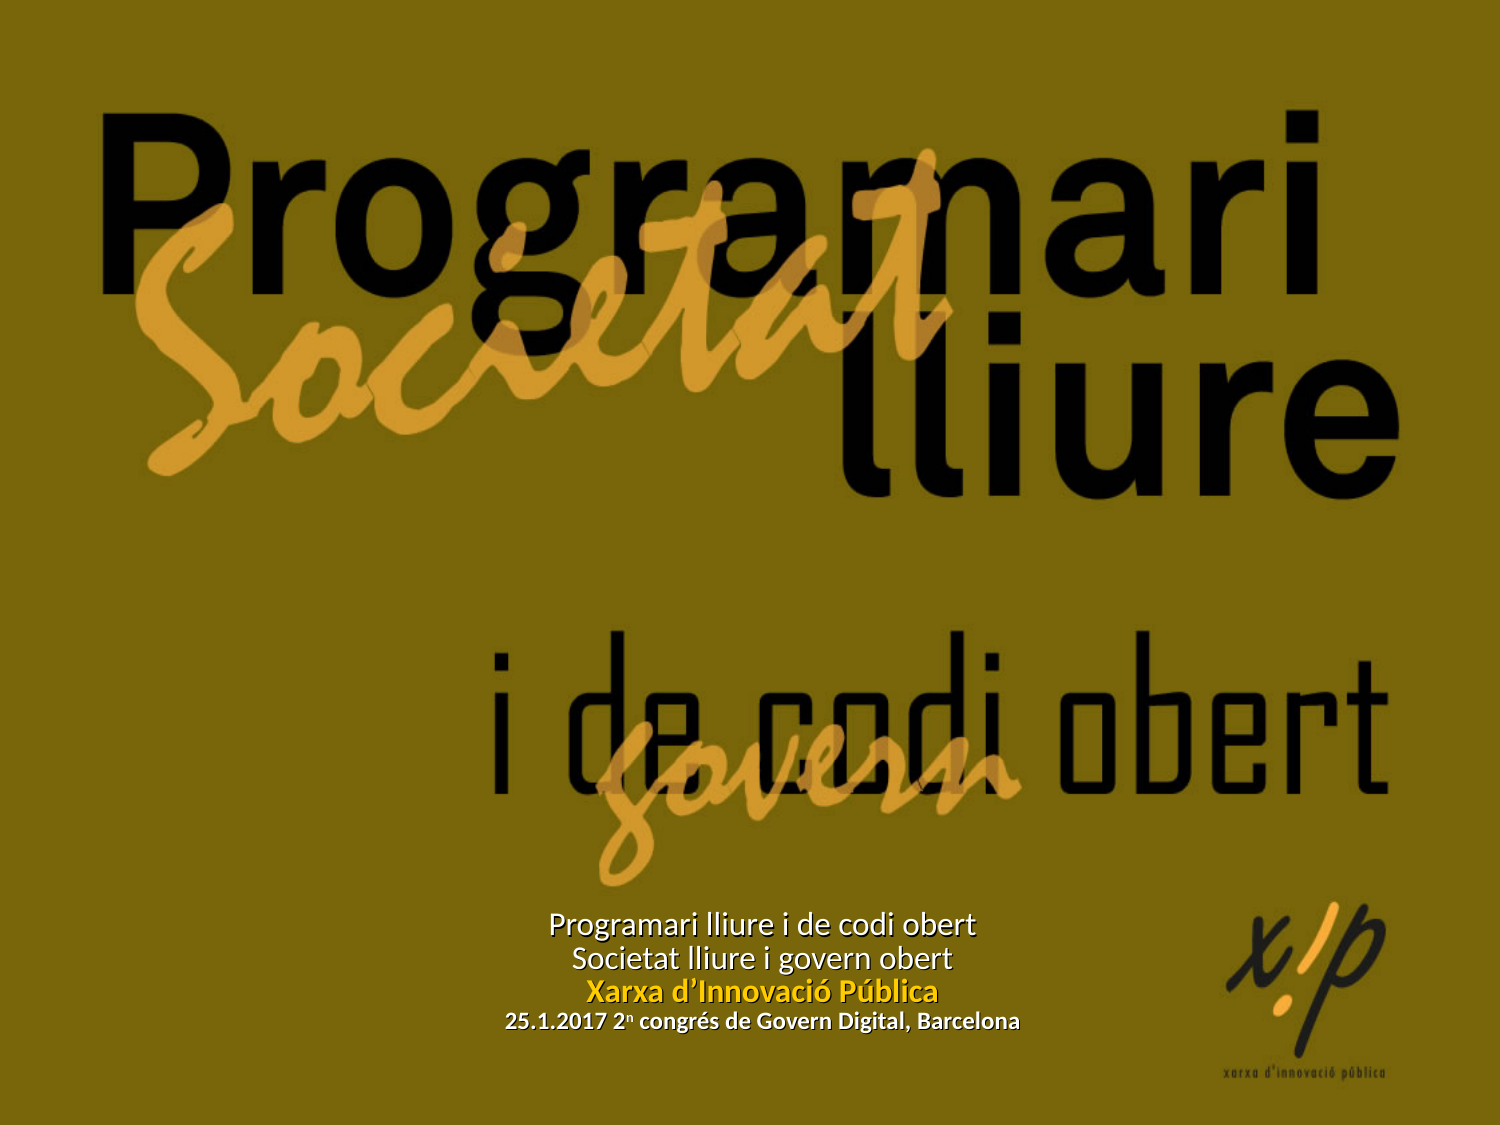

Programari lliure i de codi obert
Societat lliure i govern obert
Xarxa d’Innovació Pública
25.1.2017 2n congrés de Govern Digital, Barcelona